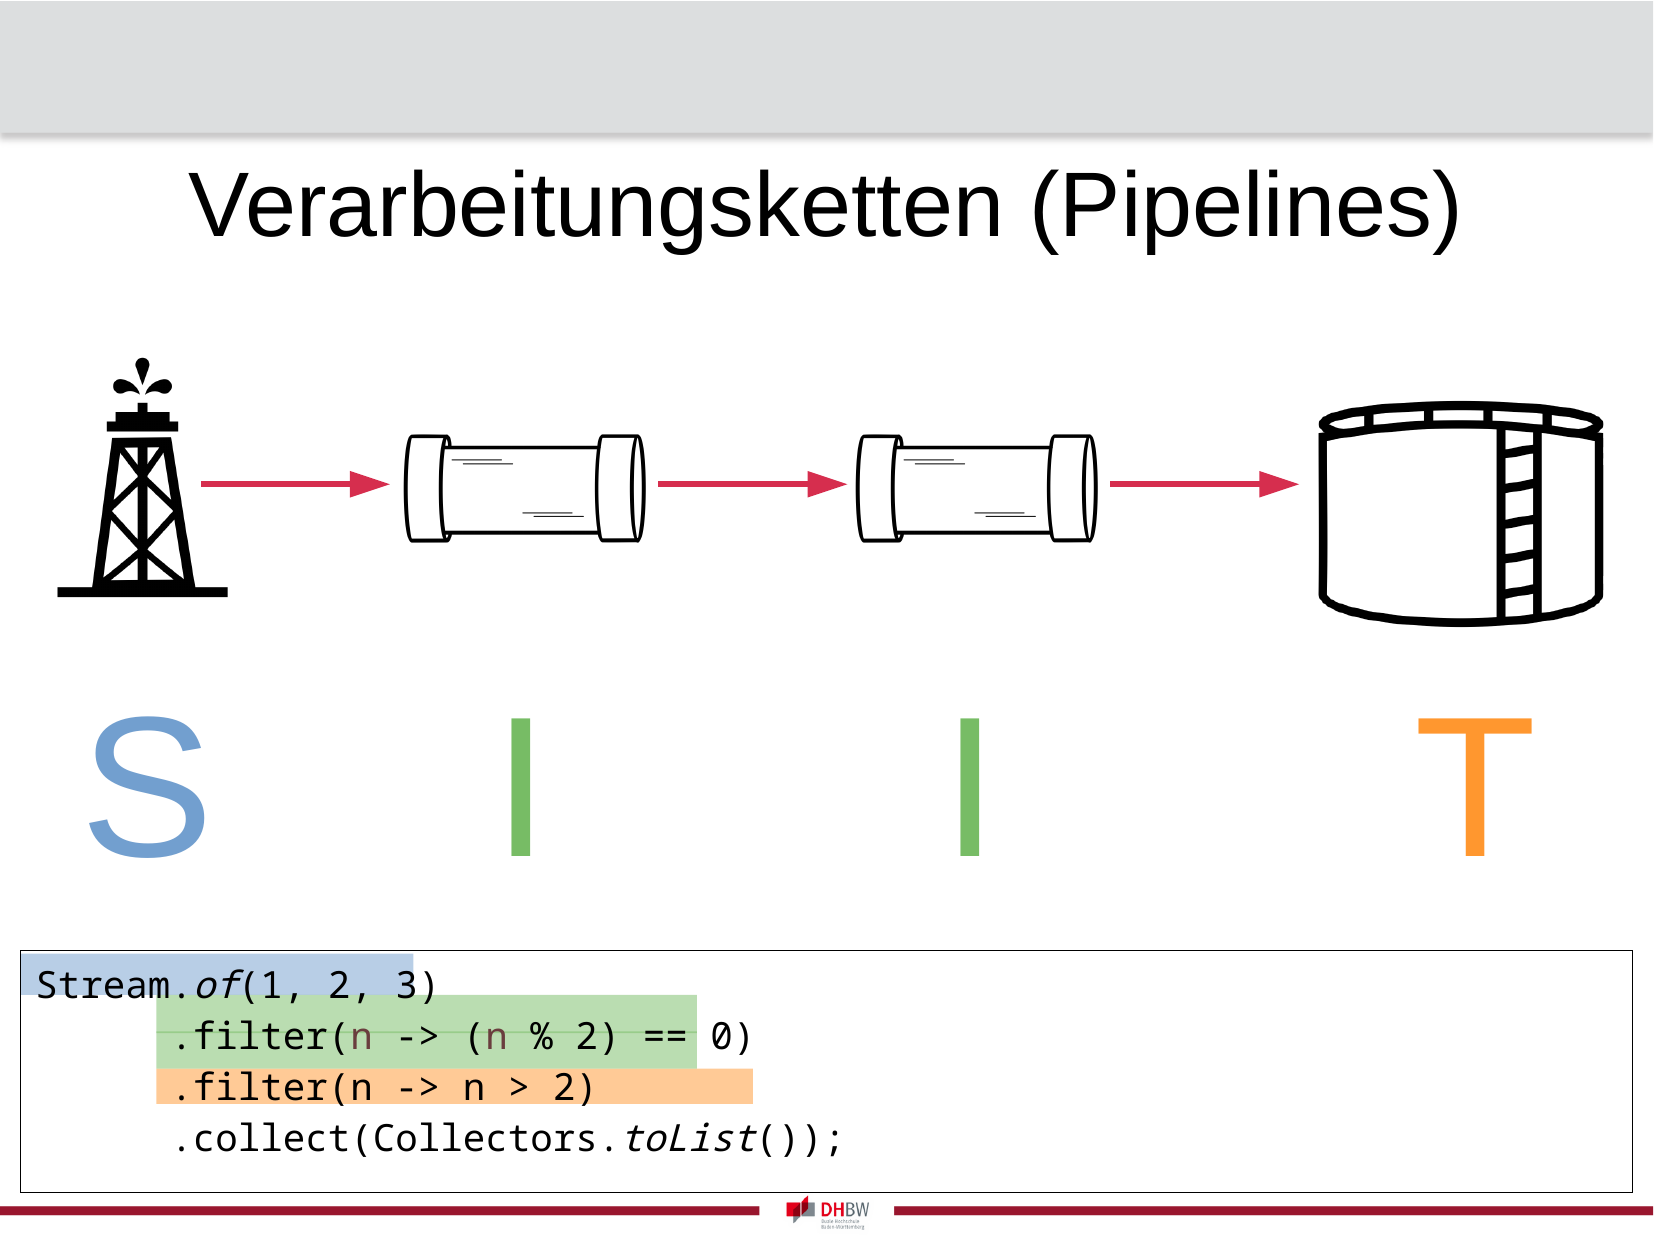

# Verarbeitungsketten (Pipelines)
S
I
I
T
Stream.of(1, 2, 3)
 .filter(n -> (n % 2) == 0)
 .filter(n -> n > 2)
 .collect(Collectors.toList());